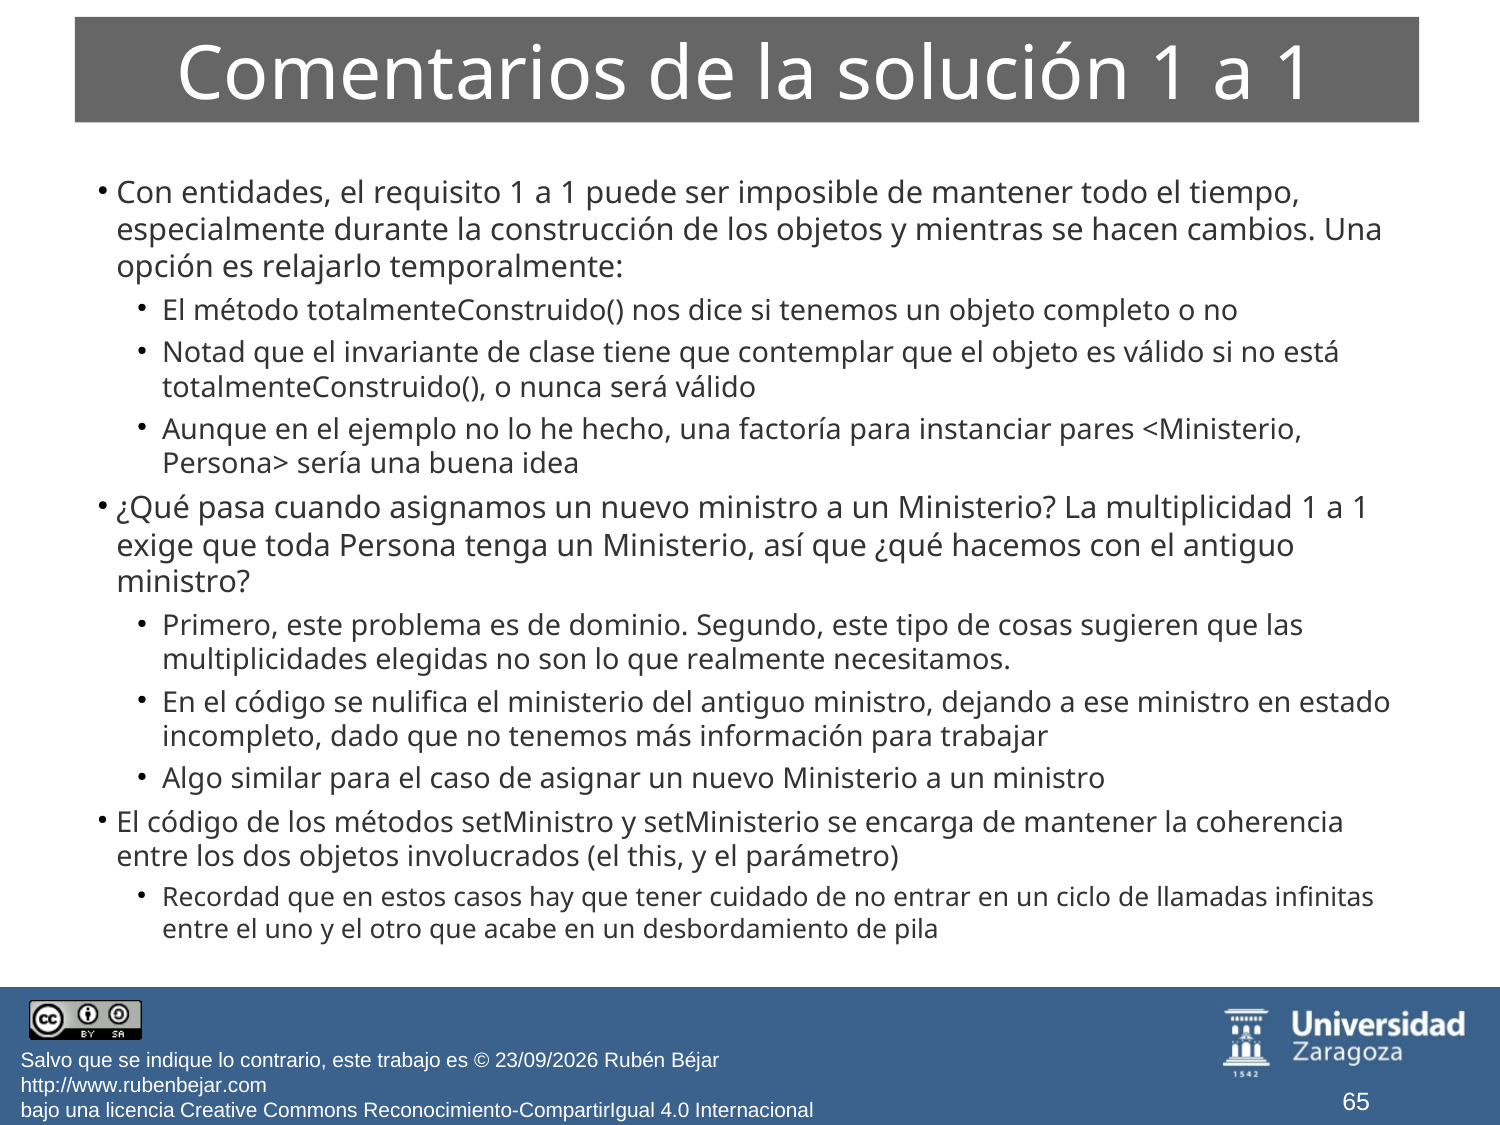

# Comentarios de la solución 1 a 1
Con entidades, el requisito 1 a 1 puede ser imposible de mantener todo el tiempo, especialmente durante la construcción de los objetos y mientras se hacen cambios. Una opción es relajarlo temporalmente:
El método totalmenteConstruido() nos dice si tenemos un objeto completo o no
Notad que el invariante de clase tiene que contemplar que el objeto es válido si no está totalmenteConstruido(), o nunca será válido
Aunque en el ejemplo no lo he hecho, una factoría para instanciar pares <Ministerio, Persona> sería una buena idea
¿Qué pasa cuando asignamos un nuevo ministro a un Ministerio? La multiplicidad 1 a 1 exige que toda Persona tenga un Ministerio, así que ¿qué hacemos con el antiguo ministro?
Primero, este problema es de dominio. Segundo, este tipo de cosas sugieren que las multiplicidades elegidas no son lo que realmente necesitamos.
En el código se nulifica el ministerio del antiguo ministro, dejando a ese ministro en estado incompleto, dado que no tenemos más información para trabajar
Algo similar para el caso de asignar un nuevo Ministerio a un ministro
El código de los métodos setMinistro y setMinisterio se encarga de mantener la coherencia entre los dos objetos involucrados (el this, y el parámetro)
Recordad que en estos casos hay que tener cuidado de no entrar en un ciclo de llamadas infinitas entre el uno y el otro que acabe en un desbordamiento de pila